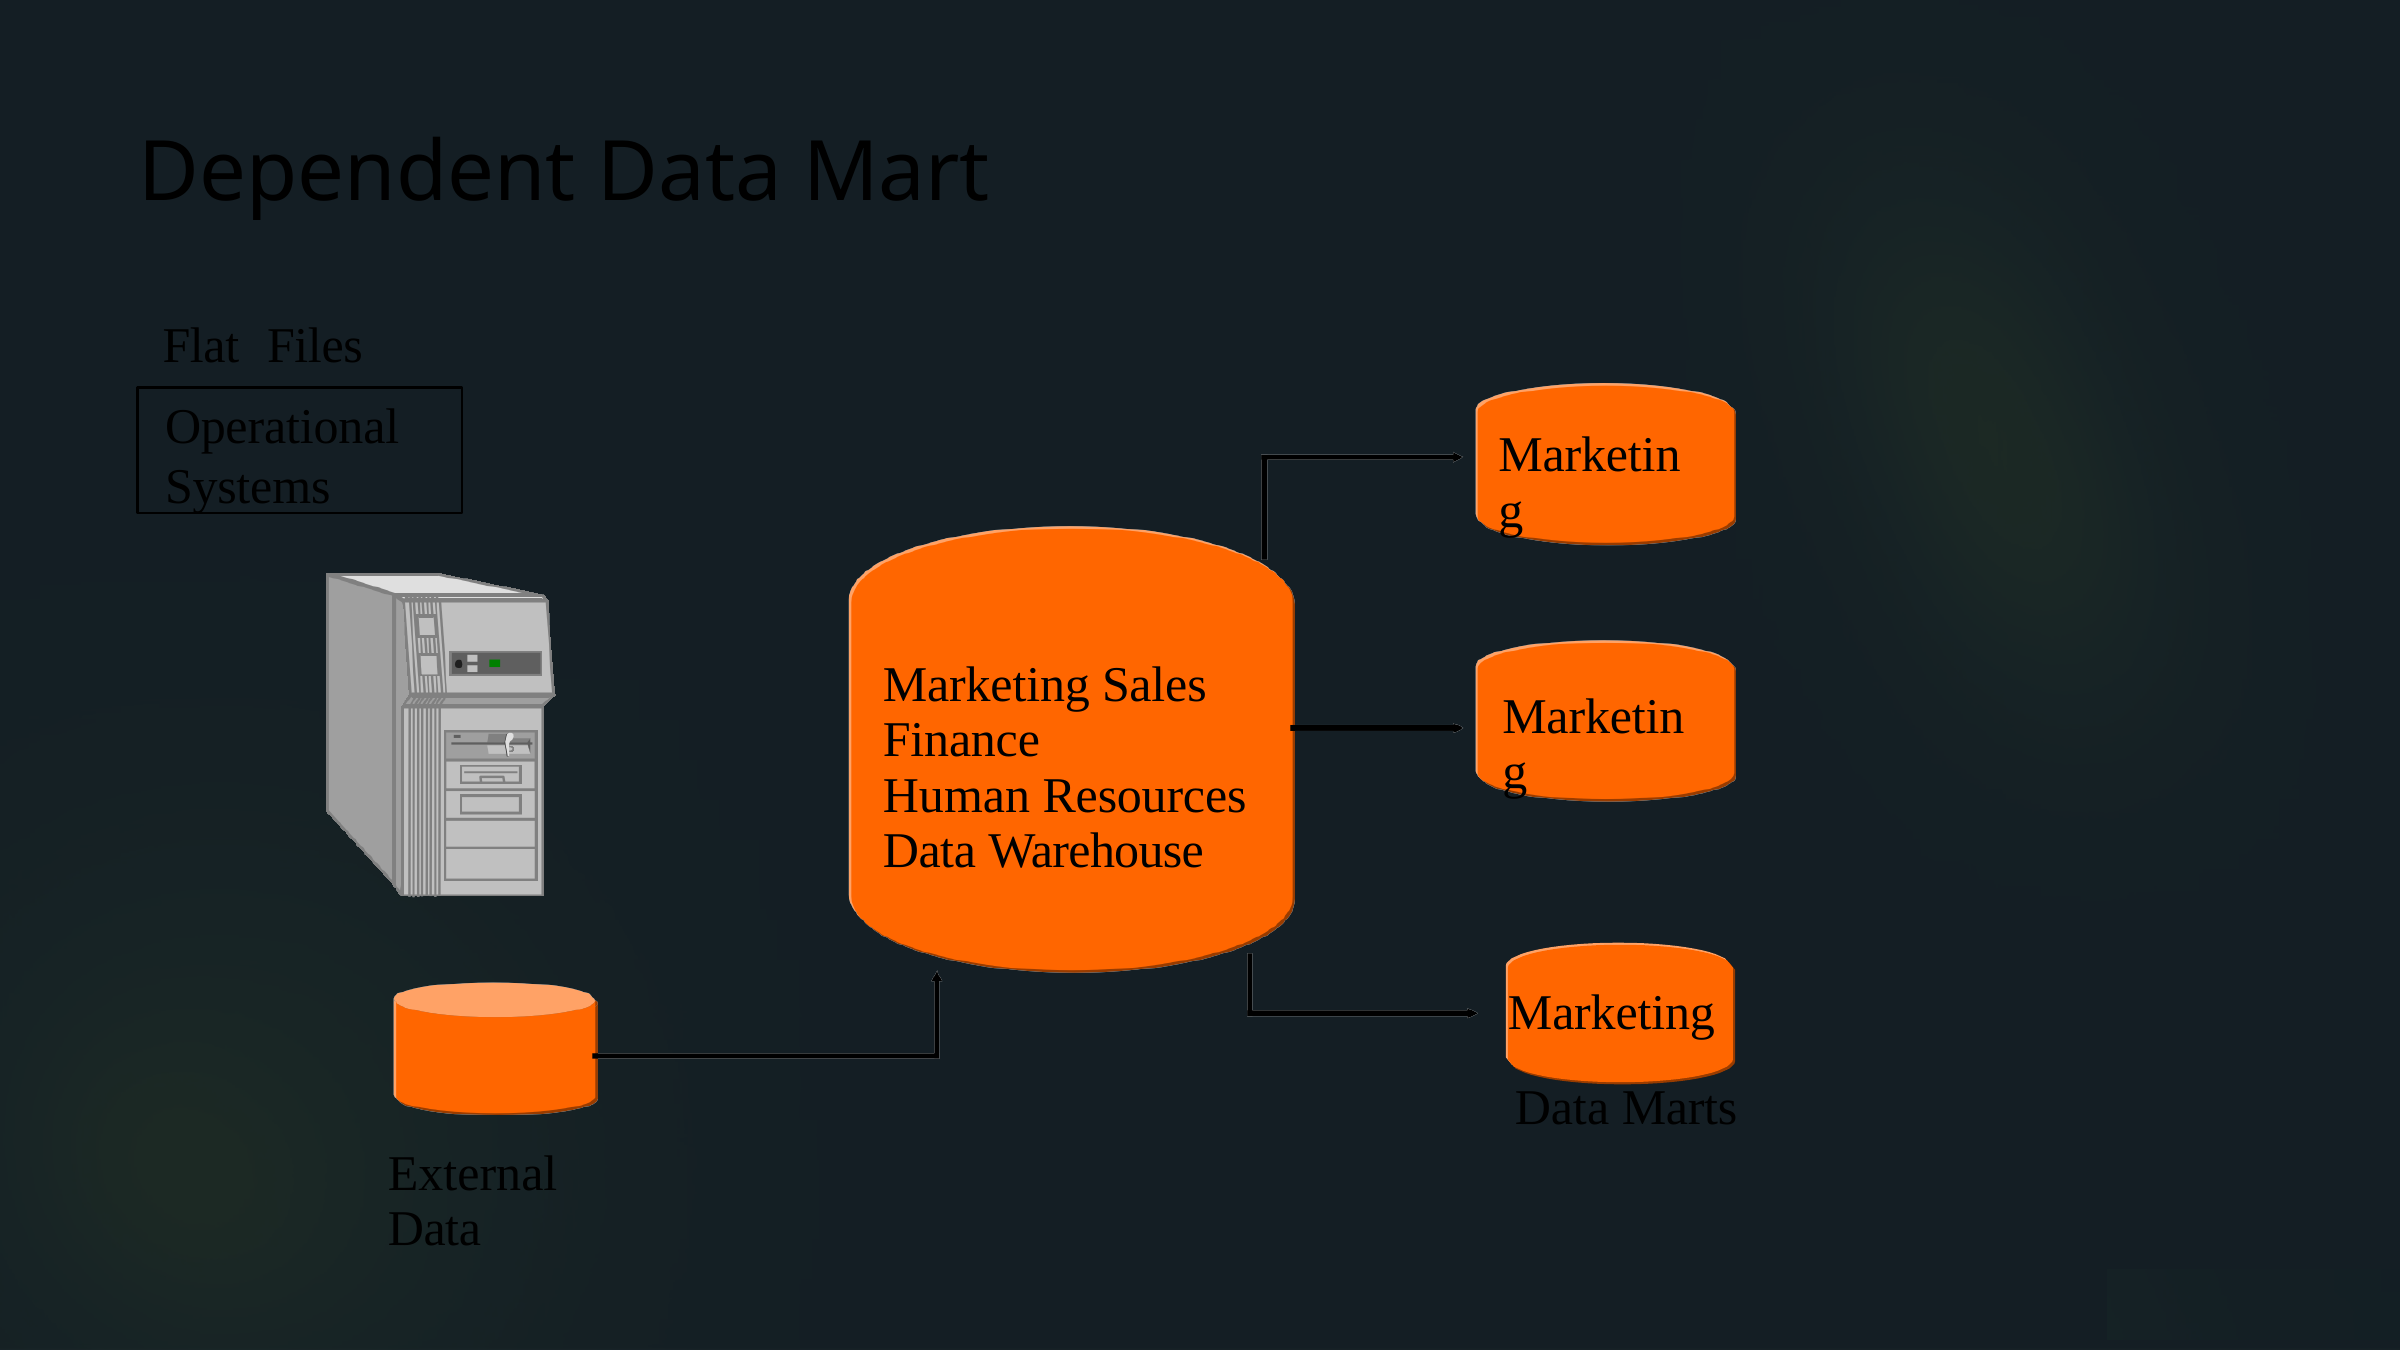

Dependent Data Mart
Flat	Files
Operational Systems
Marketing
Marketing Sales Finance
Human Resources
Data Warehouse
Marketing
Marketing Data Marts
External Data